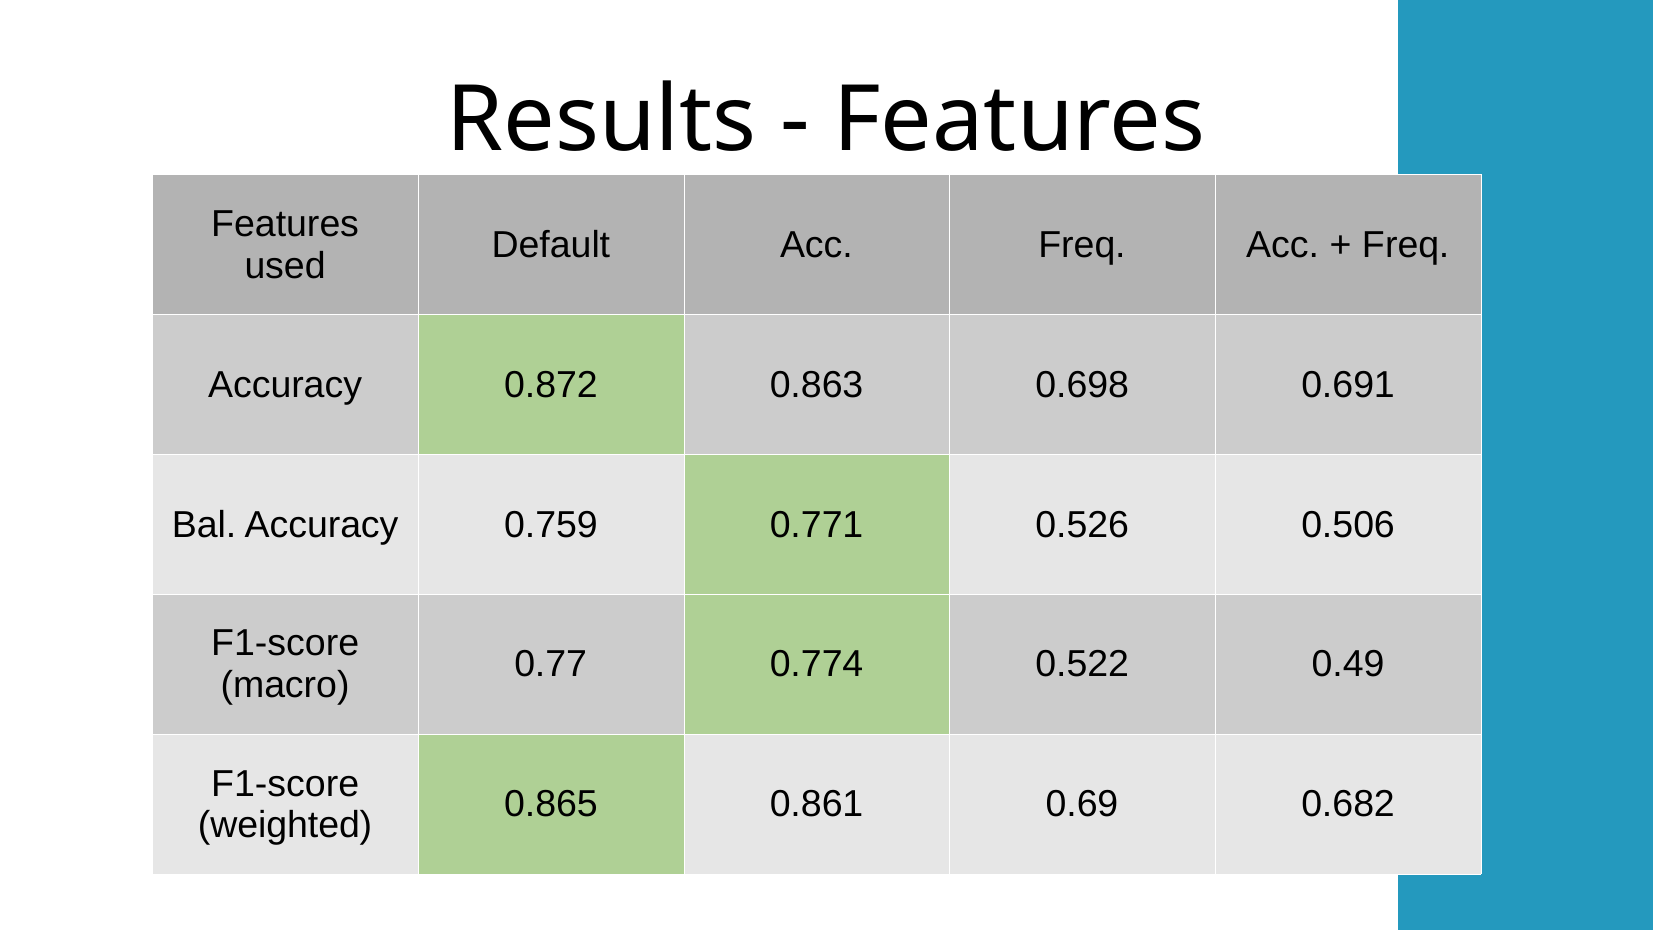

# Results - Features
| Features used | Default | Acc. | Freq. | Acc. + Freq. |
| --- | --- | --- | --- | --- |
| Accuracy | 0.872 | 0.863 | 0.698 | 0.691 |
| Bal. Accuracy | 0.759 | 0.771 | 0.526 | 0.506 |
| F1-score (macro) | 0.77 | 0.774 | 0.522 | 0.49 |
| F1-score (weighted) | 0.865 | 0.861 | 0.69 | 0.682 |